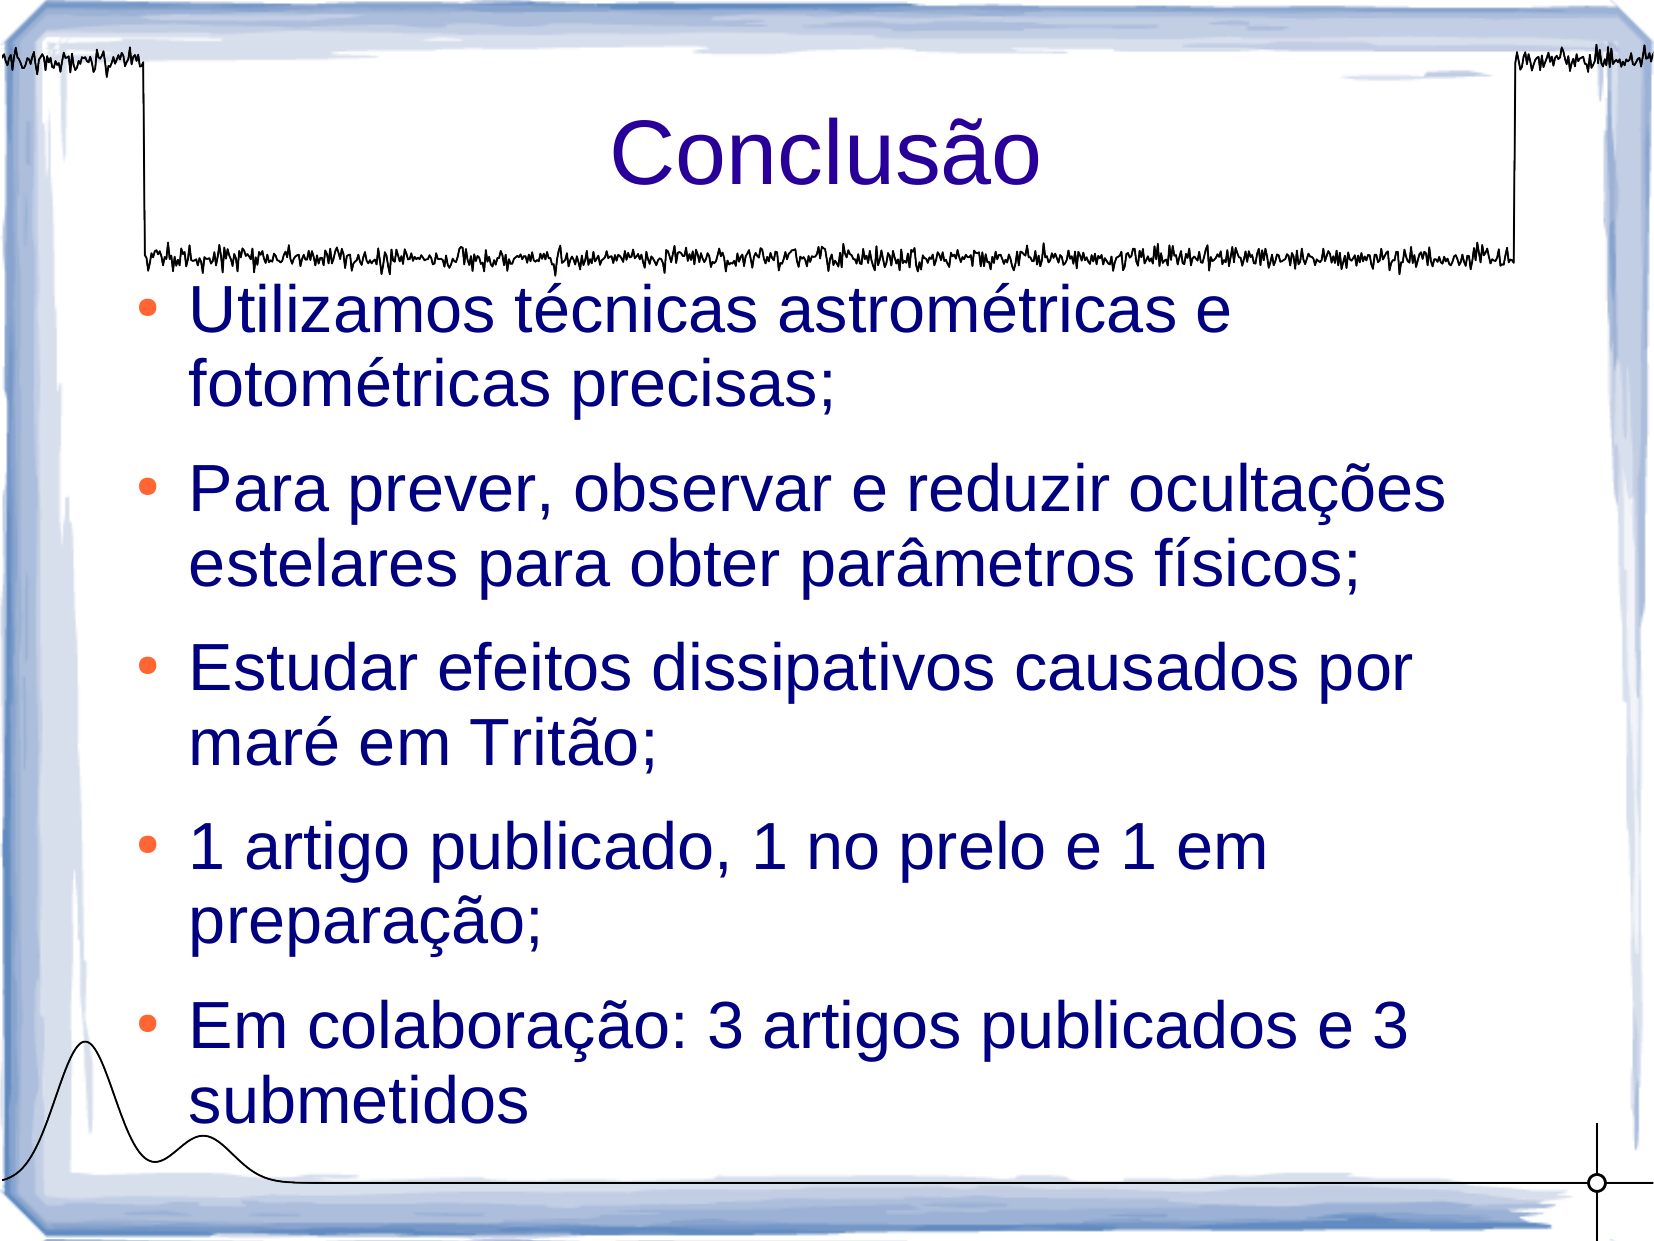

# Conclusão
Utilizamos técnicas astrométricas e fotométricas precisas;
Para prever, observar e reduzir ocultações estelares para obter parâmetros físicos;
Estudar efeitos dissipativos causados por maré em Tritão;
1 artigo publicado, 1 no prelo e 1 em preparação;
Em colaboração: 3 artigos publicados e 3 submetidos